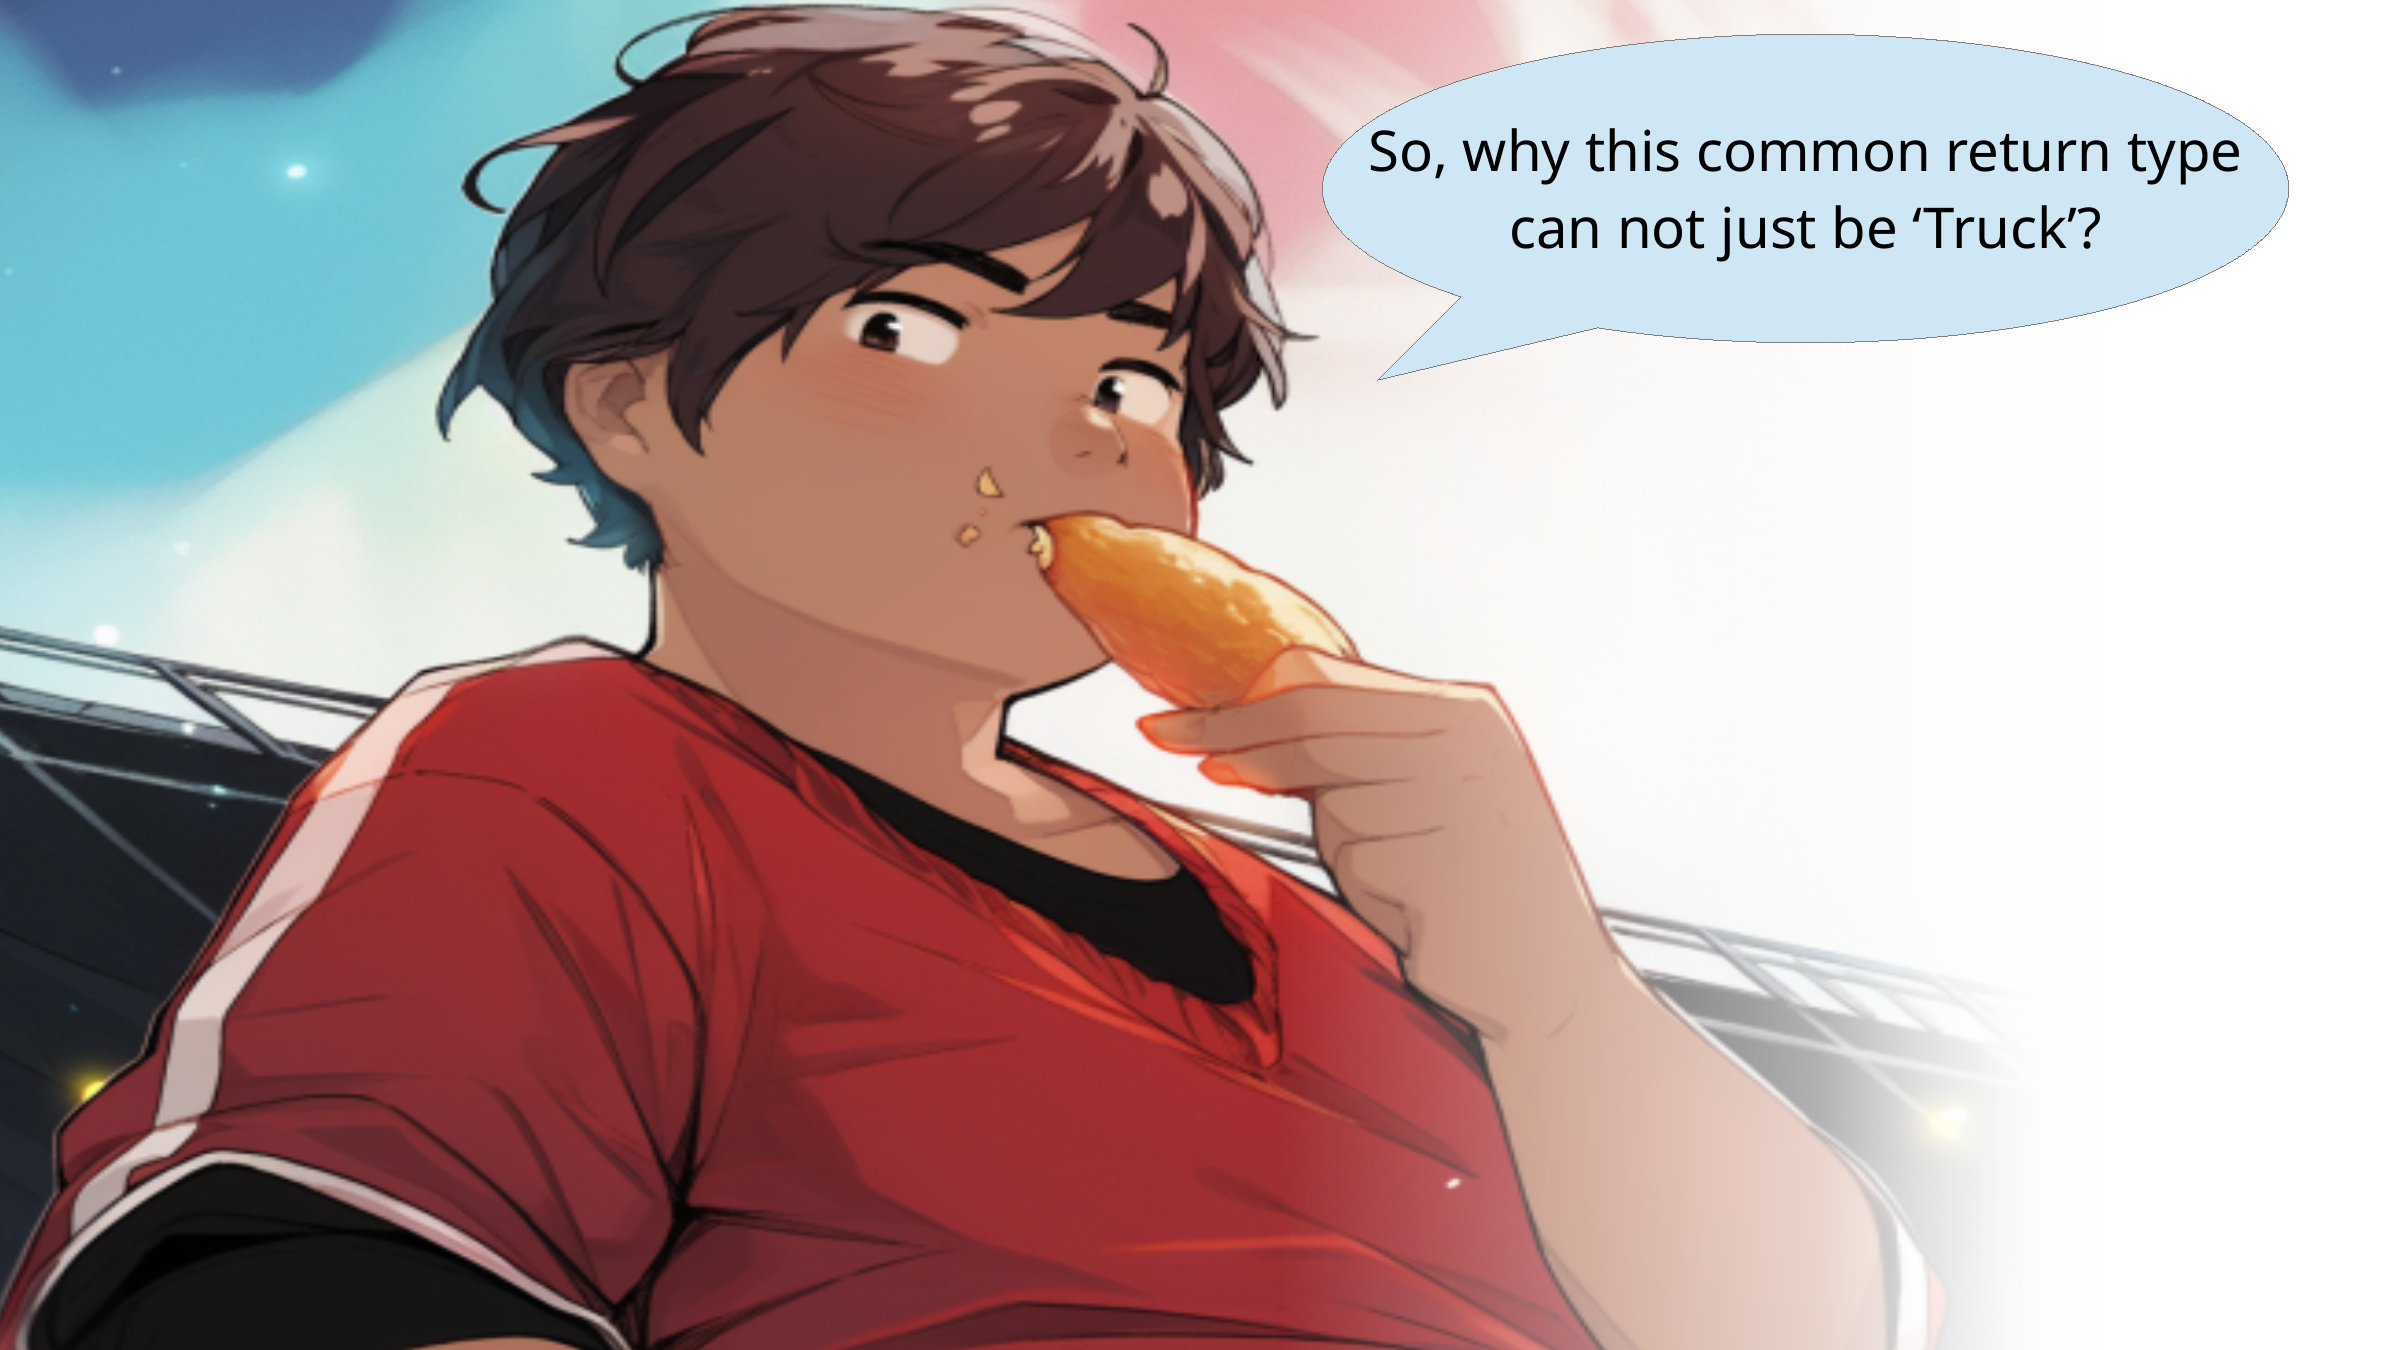

So, why this common return type
can not just be ‘Truck’?